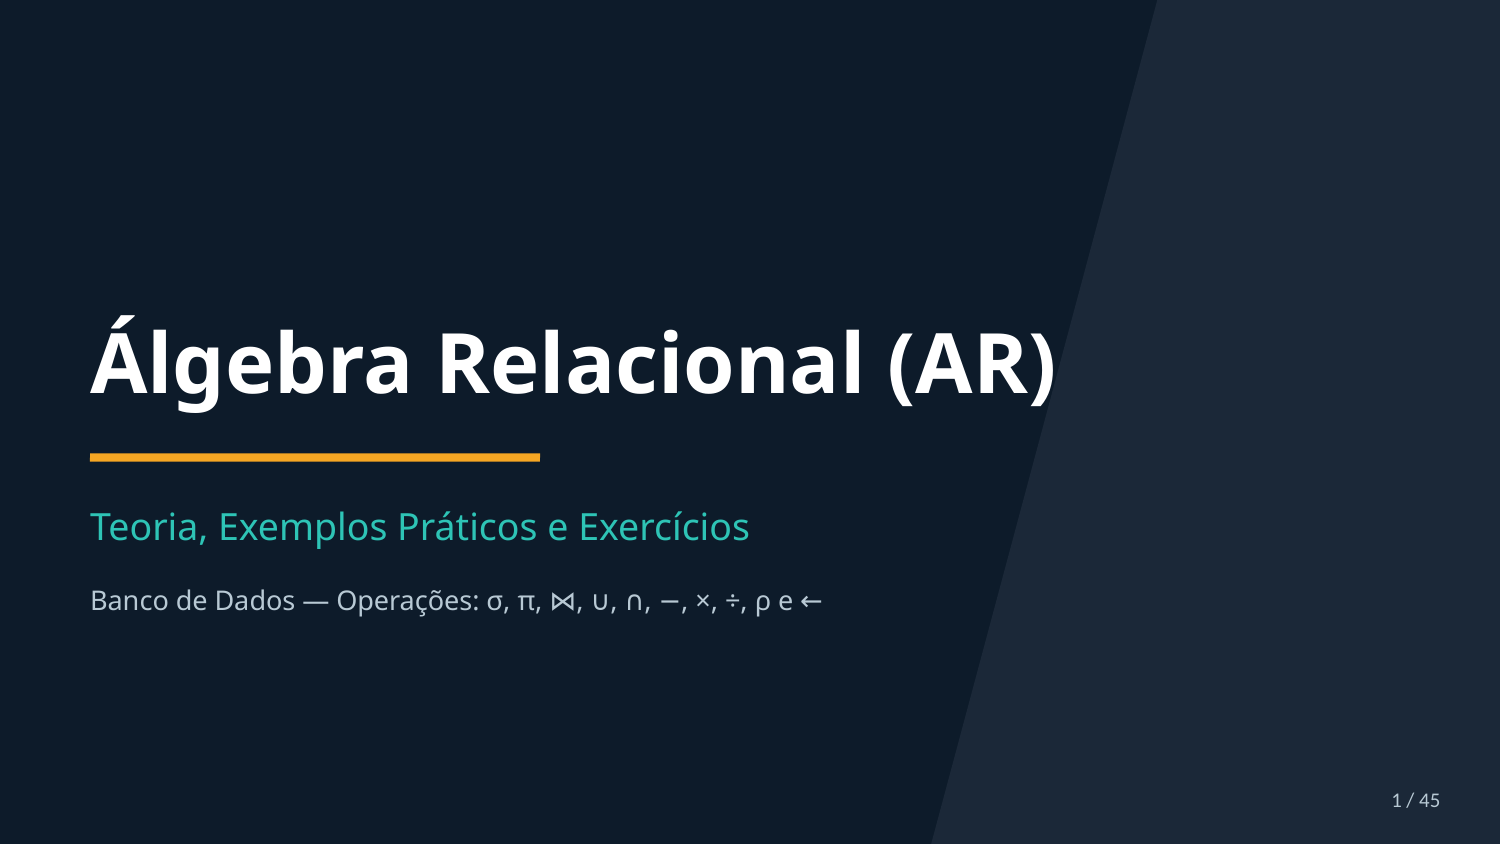

Álgebra Relacional (AR)
Teoria, Exemplos Práticos e Exercícios
Banco de Dados — Operações: σ, π, ⋈, ∪, ∩, −, ×, ÷, ρ e ←
1 / 45